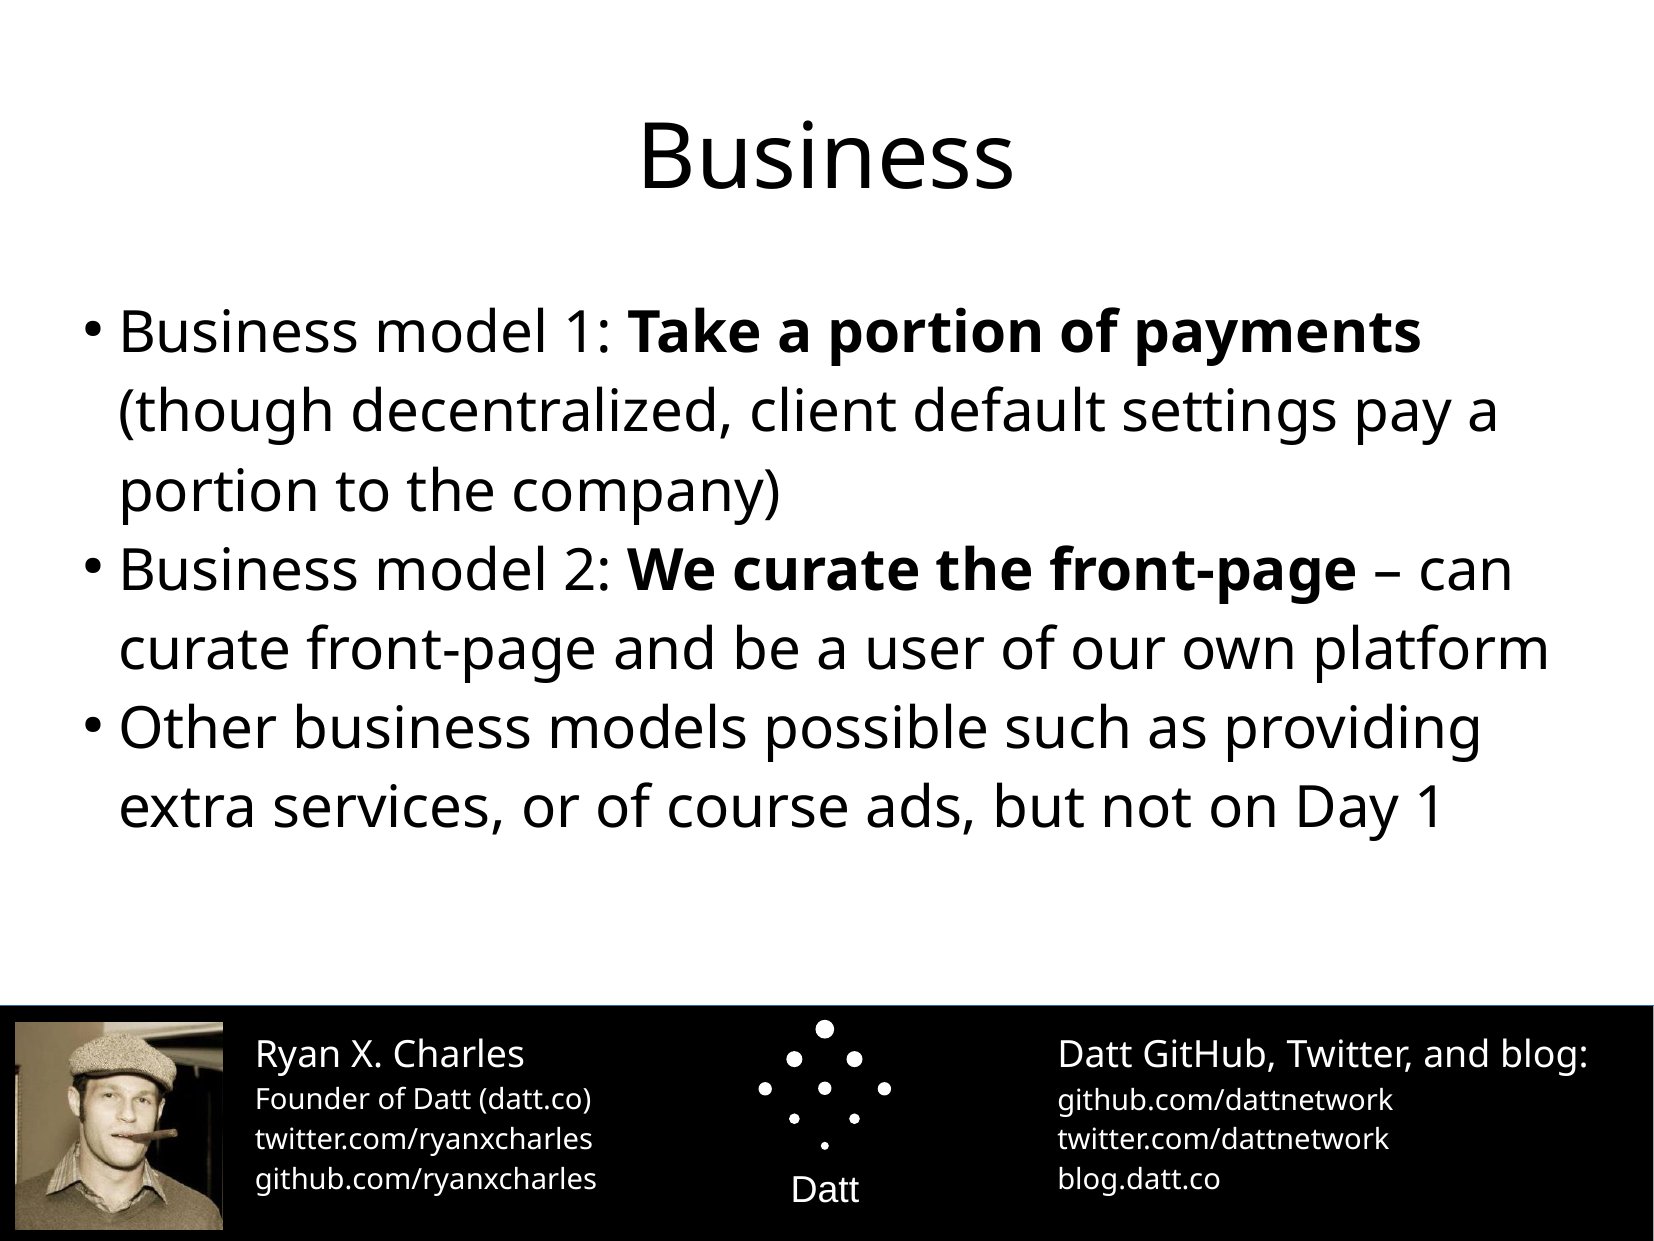

Business
# Business model 1: Take a portion of payments (though decentralized, client default settings pay a portion to the company)
Business model 2: We curate the front-page – can curate front-page and be a user of our own platform
Other business models possible such as providing extra services, or of course ads, but not on Day 1
Ryan X. Charles
Founder of Datt (datt.co)
twitter.com/ryanxcharles
github.com/ryanxcharles
Datt GitHub, Twitter, and blog:
github.com/dattnetwork
twitter.com/dattnetwork
blog.datt.co
Datt